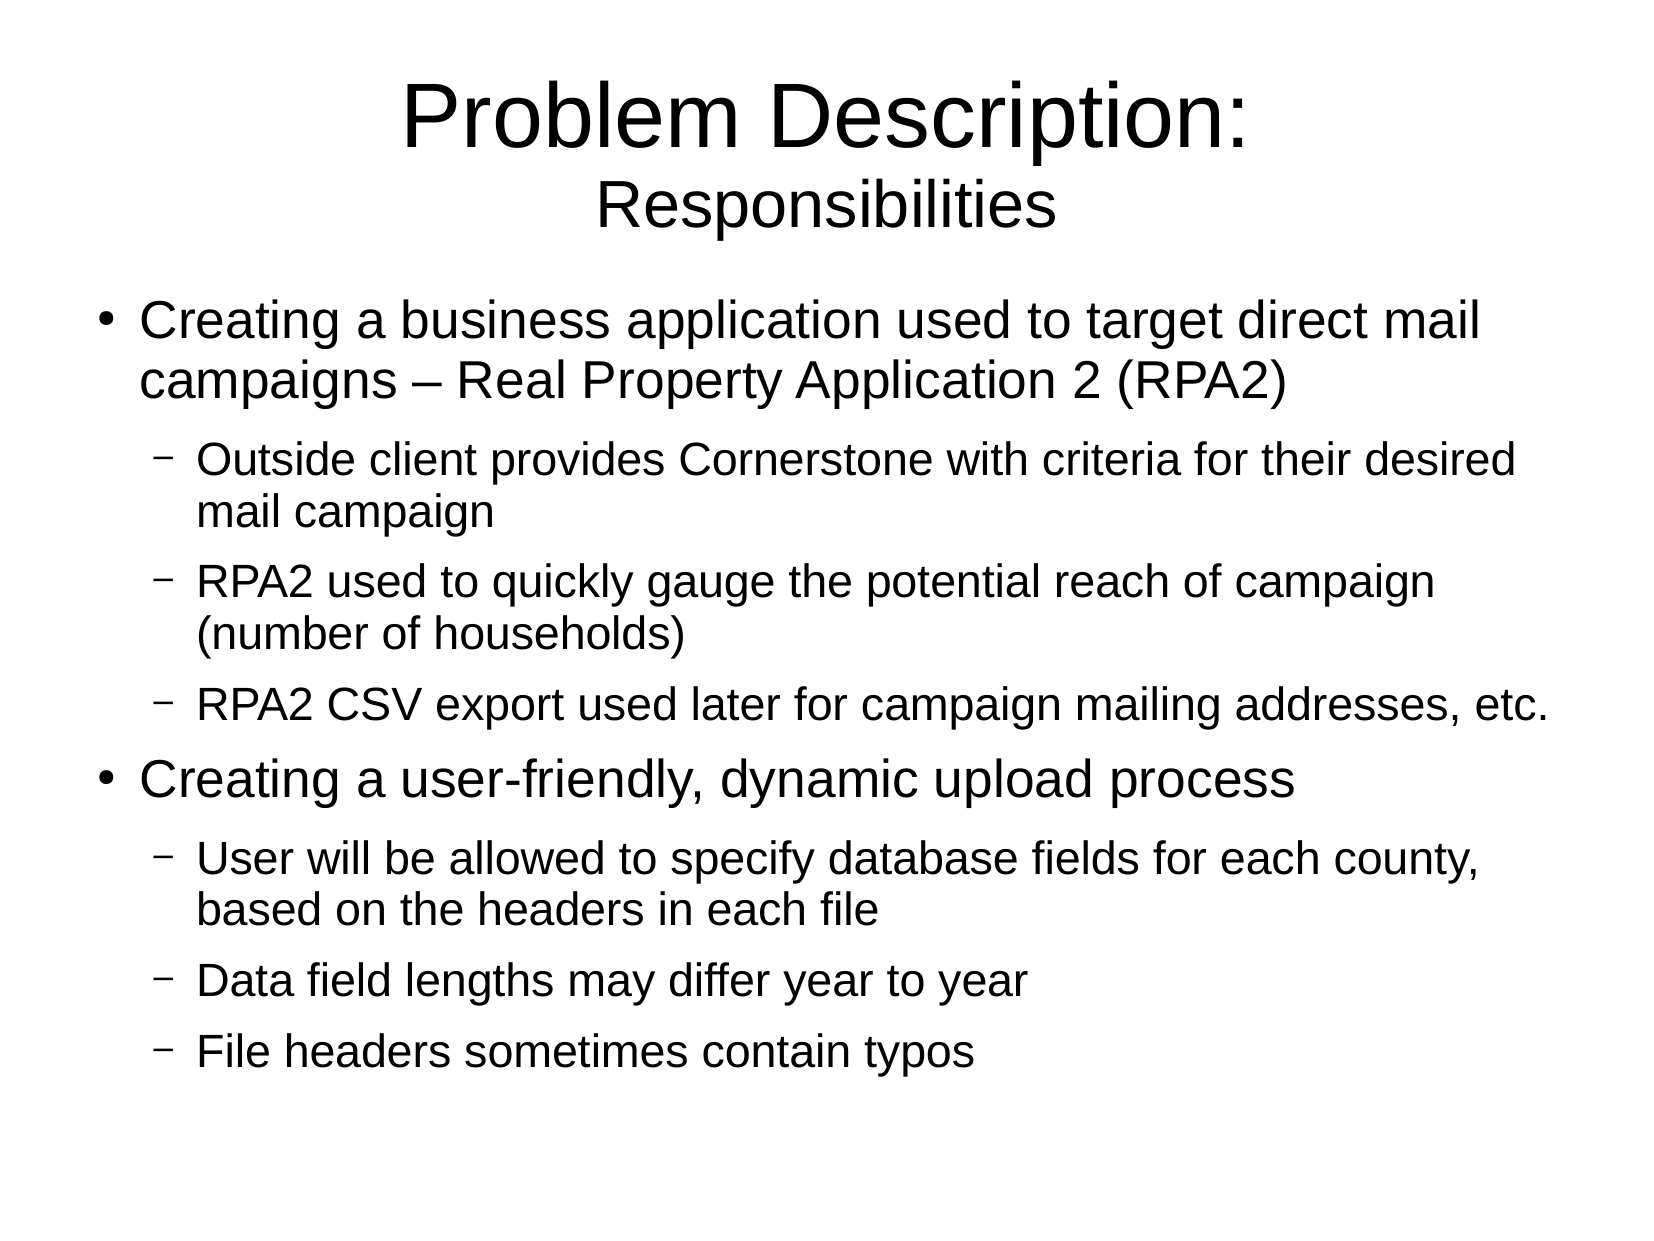

# Problem Description: Responsibilities
Creating a business application used to target direct mail campaigns – Real Property Application 2 (RPA2)
Outside client provides Cornerstone with criteria for their desired mail campaign
RPA2 used to quickly gauge the potential reach of campaign (number of households)
RPA2 CSV export used later for campaign mailing addresses, etc.
Creating a user-friendly, dynamic upload process
User will be allowed to specify database fields for each county, based on the headers in each file
Data field lengths may differ year to year
File headers sometimes contain typos